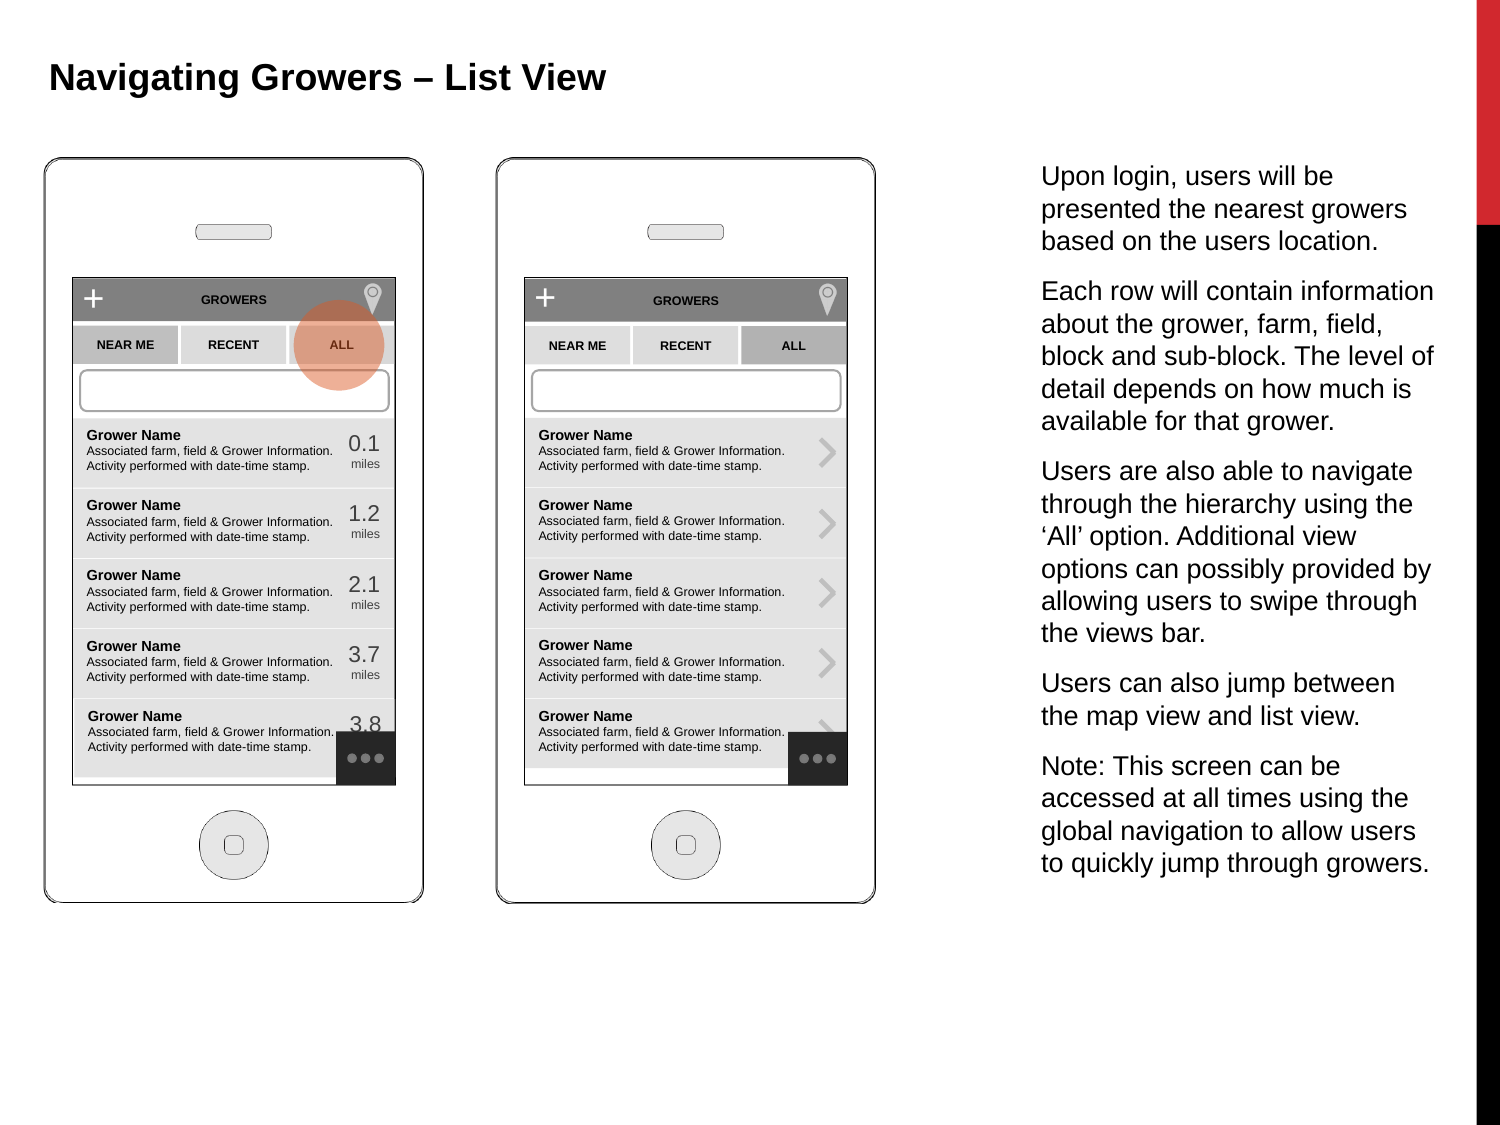

Navigating Growers – List View
Upon login, users will be presented the nearest growers based on the users location.
Each row will contain information about the grower, farm, field, block and sub-block. The level of detail depends on how much is available for that grower.
Users are also able to navigate through the hierarchy using the ‘All’ option. Additional view options can possibly provided by allowing users to swipe through the views bar.
Users can also jump between the map view and list view.
Note: This screen can be accessed at all times using the global navigation to allow users to quickly jump through growers.
+
+
GROWERS
GROWERS
NEAR ME
RECENT
ALL
NEAR ME
RECENT
ALL
Grower Name
Associated farm, field & Grower Information.
Activity performed with date-time stamp.
Grower Name
Associated farm, field & Grower Information.
Activity performed with date-time stamp.
0.1
miles
Grower Name
Associated farm, field & Grower Information.
Activity performed with date-time stamp.
Grower Name
Associated farm, field & Grower Information.
Activity performed with date-time stamp.
1.2
miles
Grower Name
Associated farm, field & Grower Information.
Activity performed with date-time stamp.
Grower Name
Associated farm, field & Grower Information.
Activity performed with date-time stamp.
2.1
miles
Grower Name
Associated farm, field & Grower Information.
Activity performed with date-time stamp.
Grower Name
Associated farm, field & Grower Information.
Activity performed with date-time stamp.
3.7
miles
Grower Name
Associated farm, field & Grower Information.
Activity performed with date-time stamp.
Grower Name
Associated farm, field & Grower Information.
Activity performed with date-time stamp.
3.8
miles